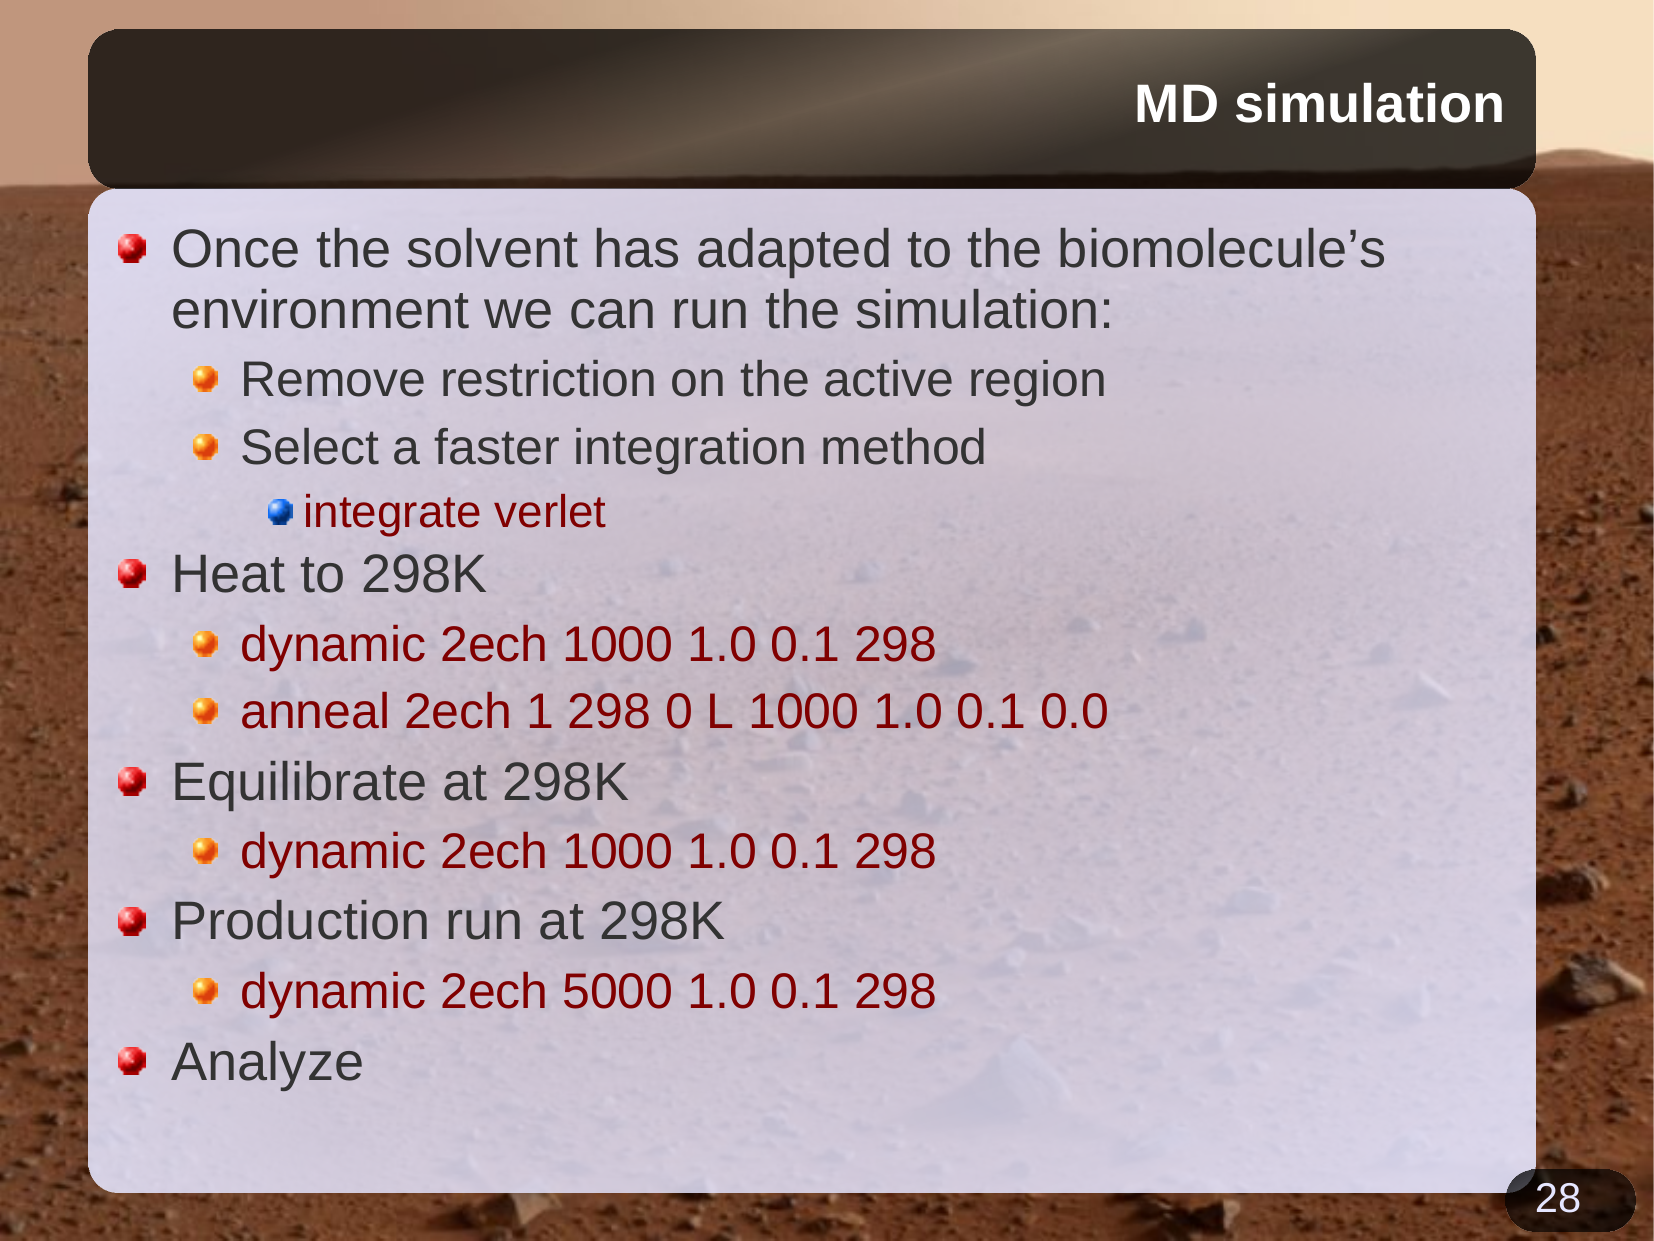

# MD simulation
Once the solvent has adapted to the biomolecule’s environment we can run the simulation:
Remove restriction on the active region
Select a faster integration method
integrate verlet
Heat to 298K
dynamic 2ech 1000 1.0 0.1 298
anneal 2ech 1 298 0 L 1000 1.0 0.1 0.0
Equilibrate at 298K
dynamic 2ech 1000 1.0 0.1 298
Production run at 298K
dynamic 2ech 5000 1.0 0.1 298
Analyze